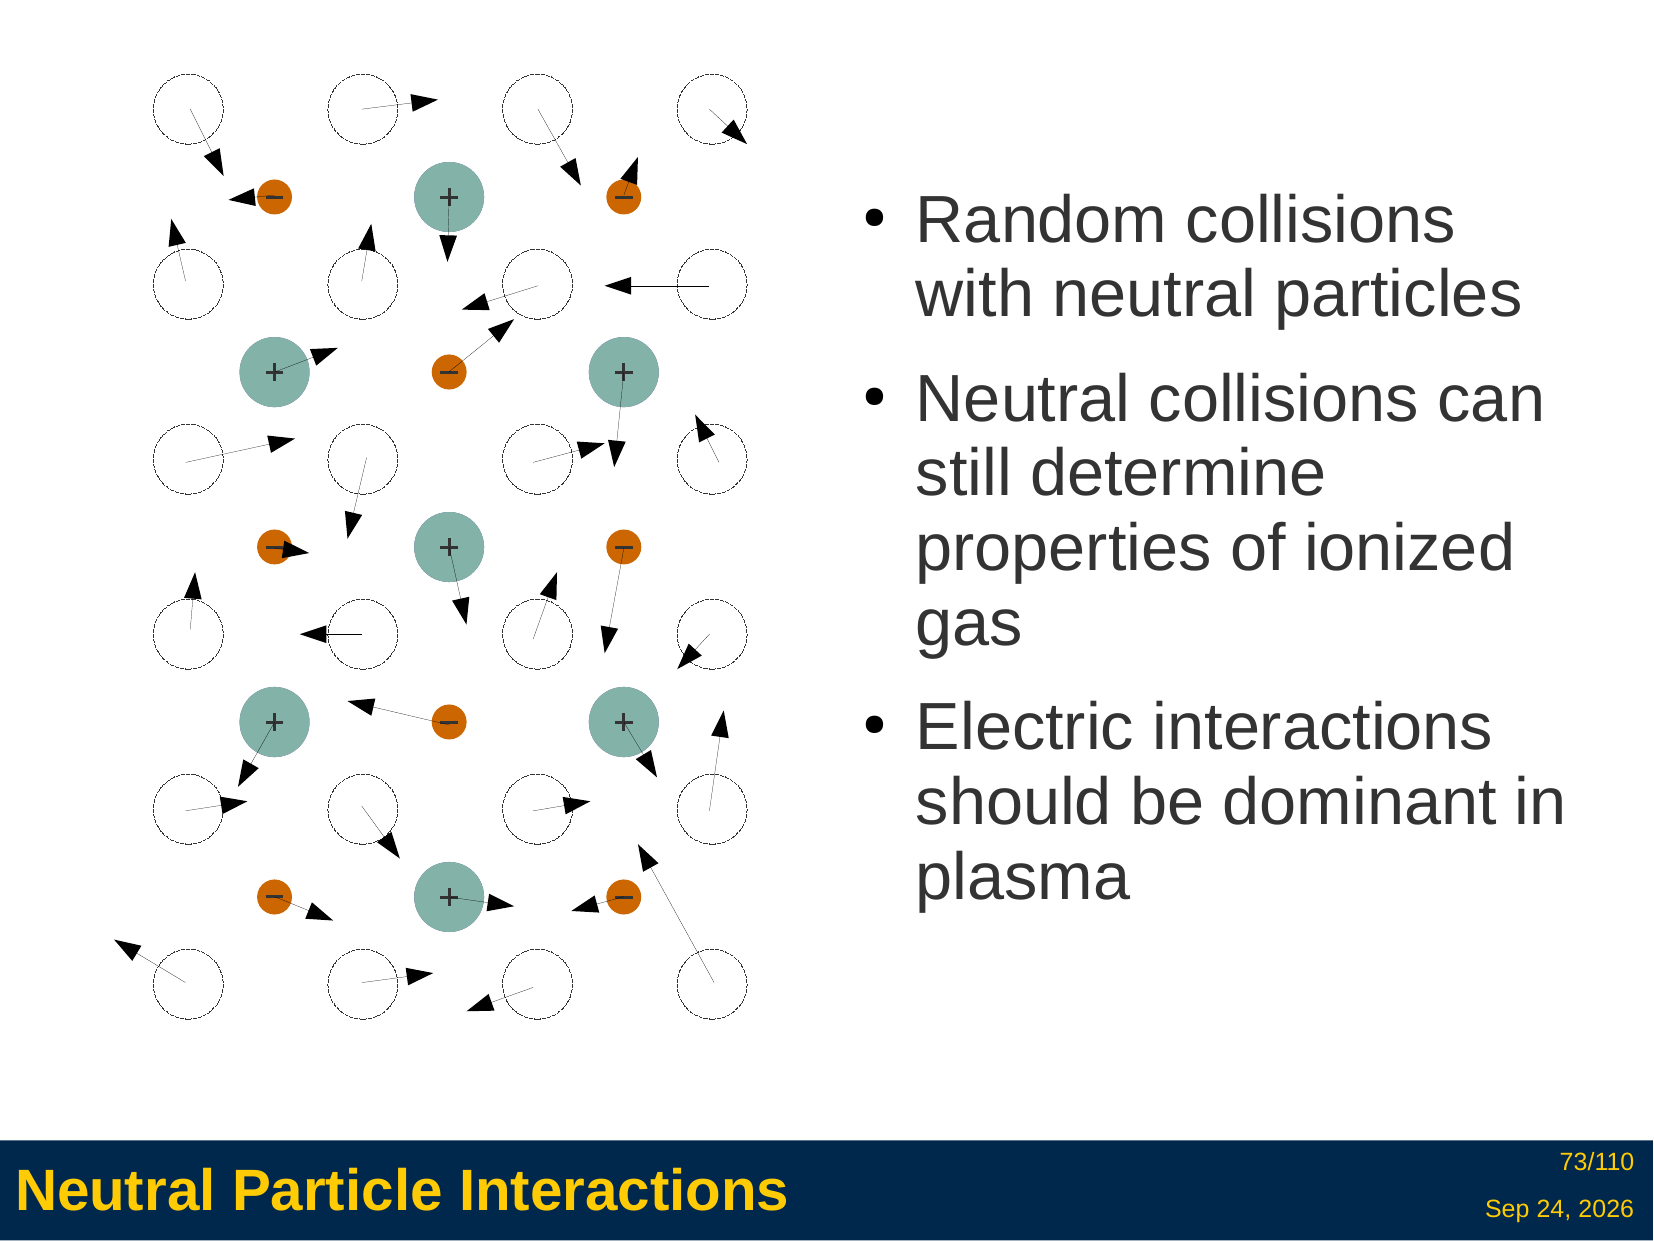

Random collisions with neutral particles
Neutral collisions can still determine properties of ionized gas
Electric interactions should be dominant in plasma
# Neutral Particle Interactions
73